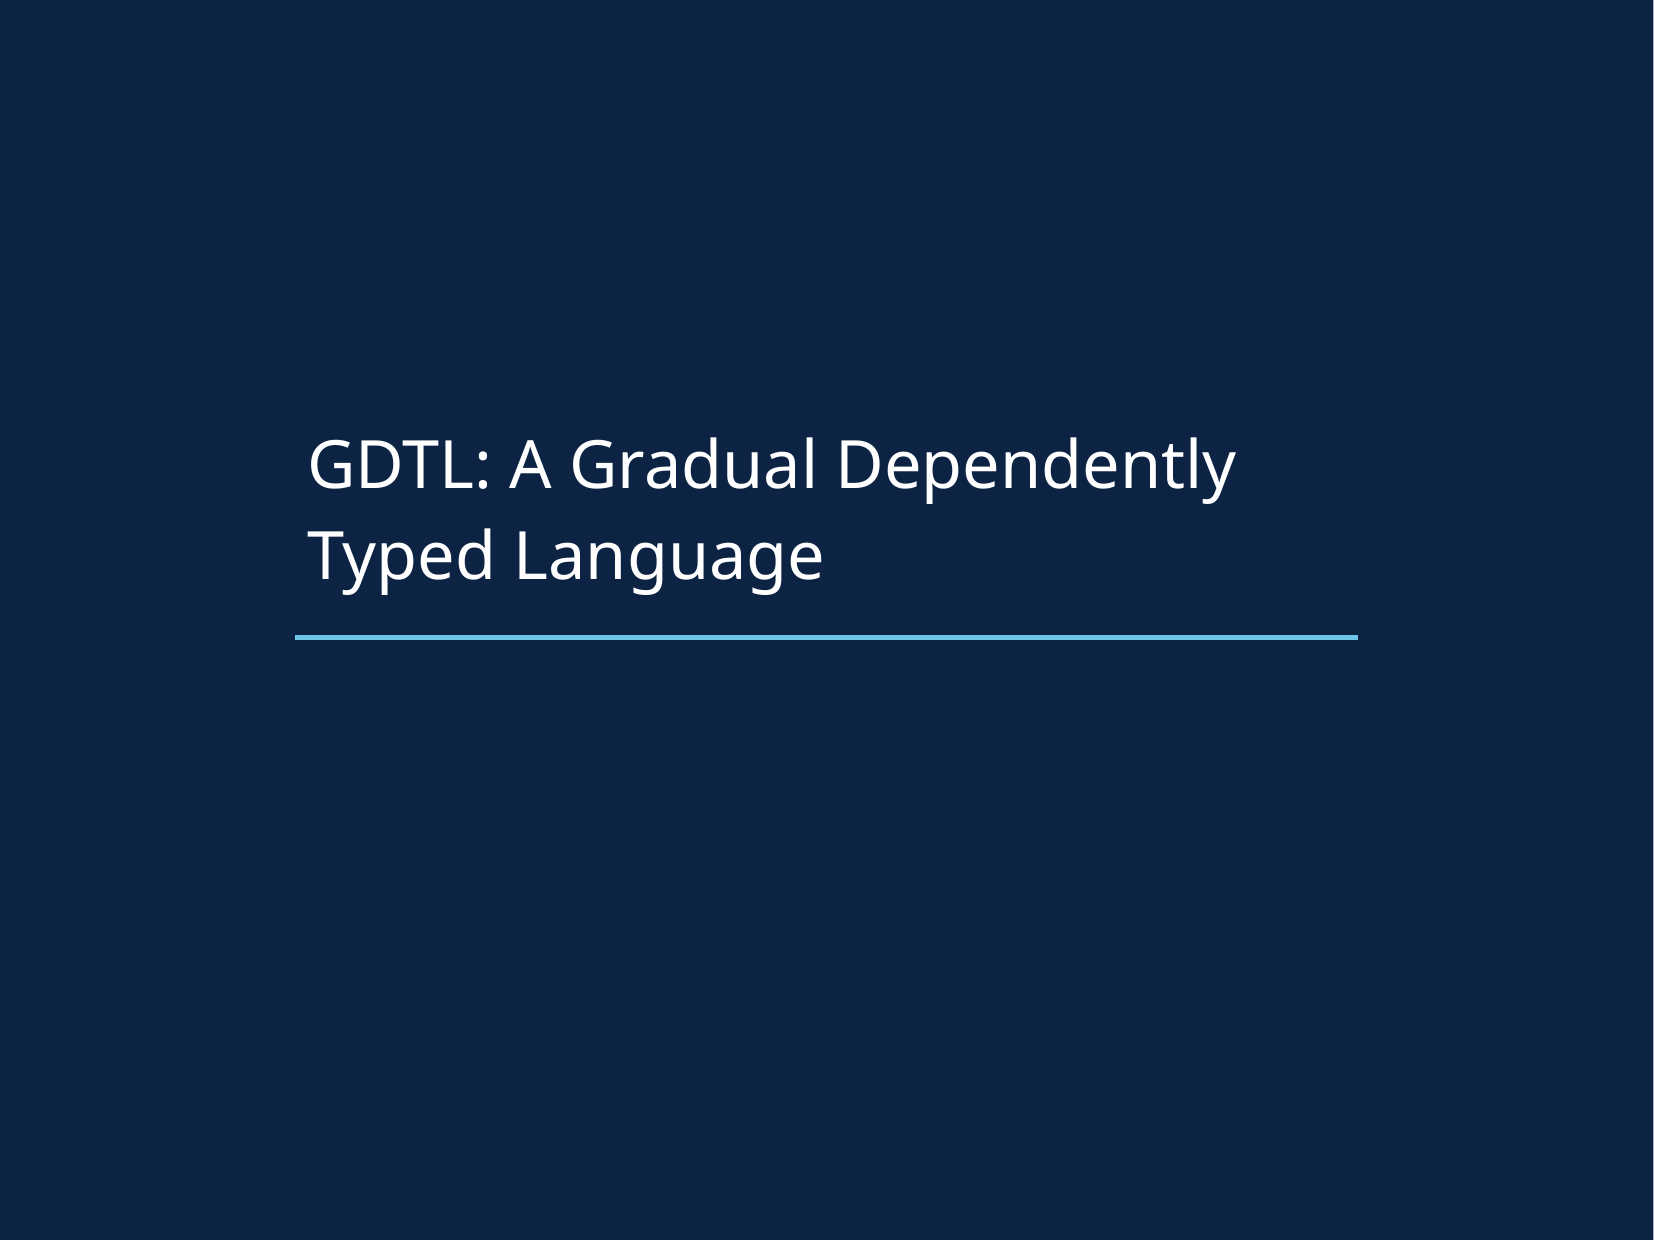

# GDTL: A Gradual Dependently Typed Language